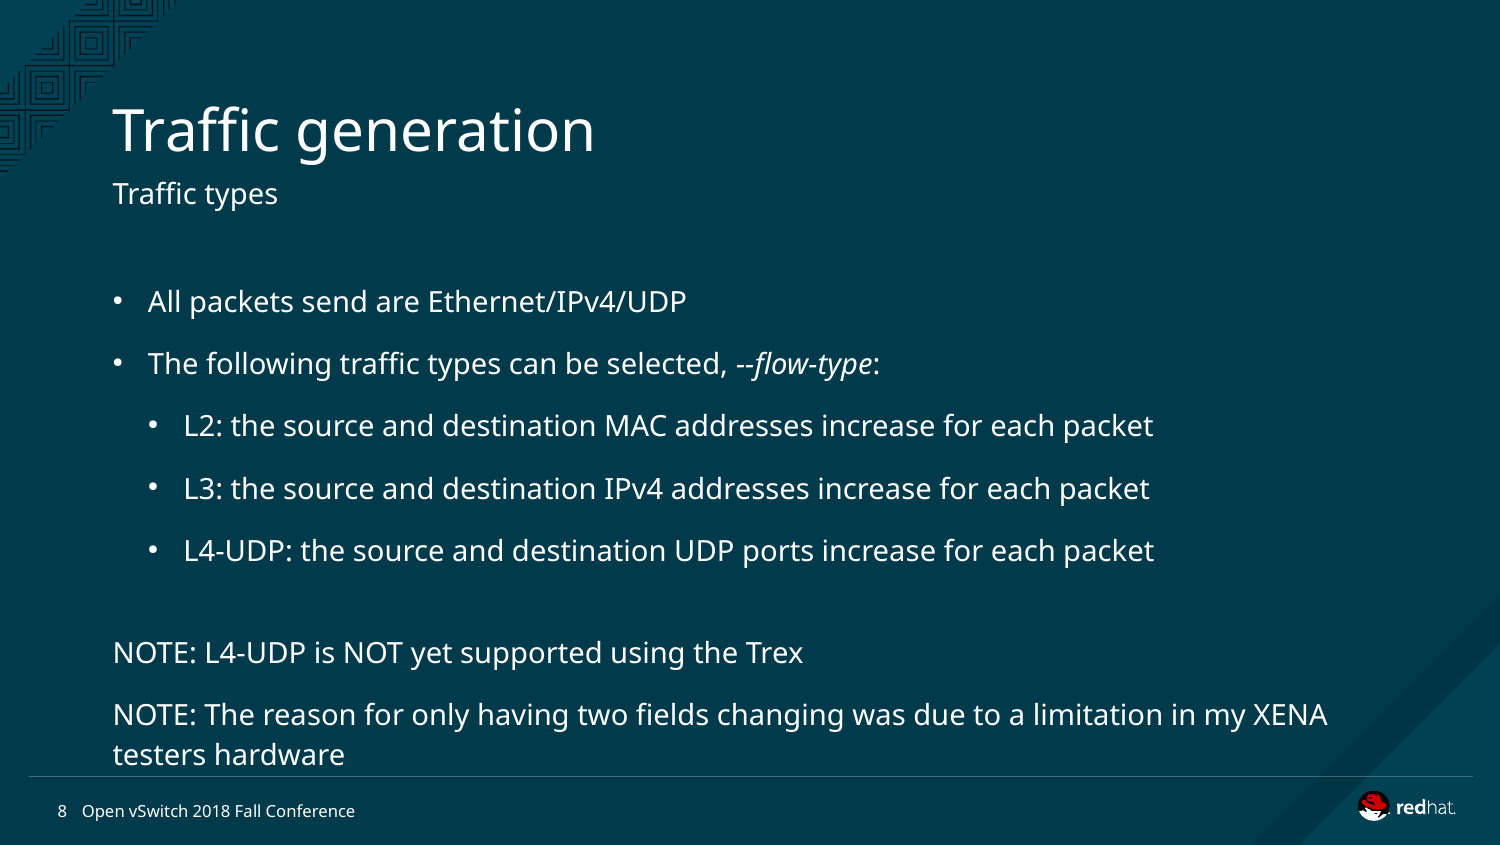

# Traffic generation
Traffic types
All packets send are Ethernet/IPv4/UDP
The following traffic types can be selected, --flow-type:
L2: the source and destination MAC addresses increase for each packet
L3: the source and destination IPv4 addresses increase for each packet
L4-UDP: the source and destination UDP ports increase for each packet
NOTE: L4-UDP is NOT yet supported using the Trex
NOTE: The reason for only having two fields changing was due to a limitation in my XENA testers hardware
8
Open vSwitch 2018 Fall Conference